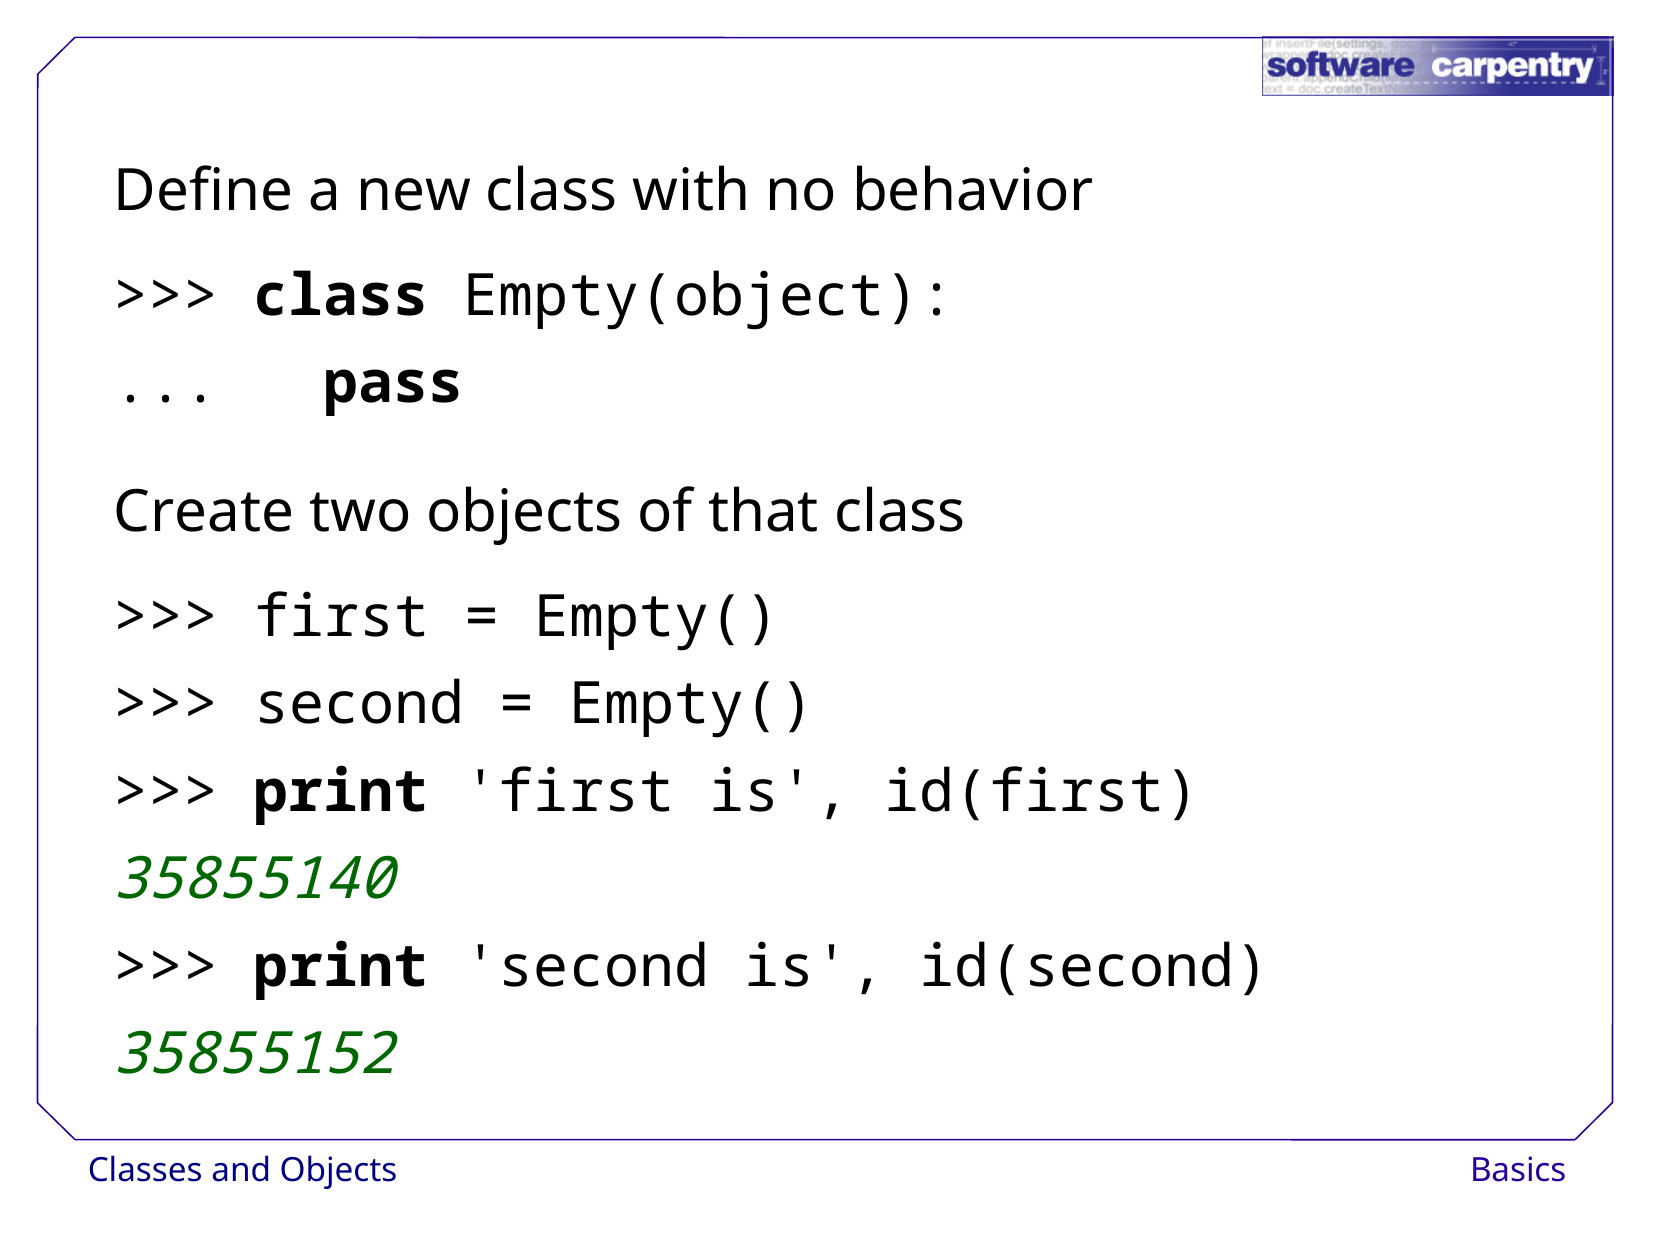

Define a new class with no behavior
>>> class Empty(object):
... pass
Create two objects of that class
>>> first = Empty()
>>> second = Empty()
>>> print 'first is', id(first)
35855140
>>> print 'second is', id(second)
35855152